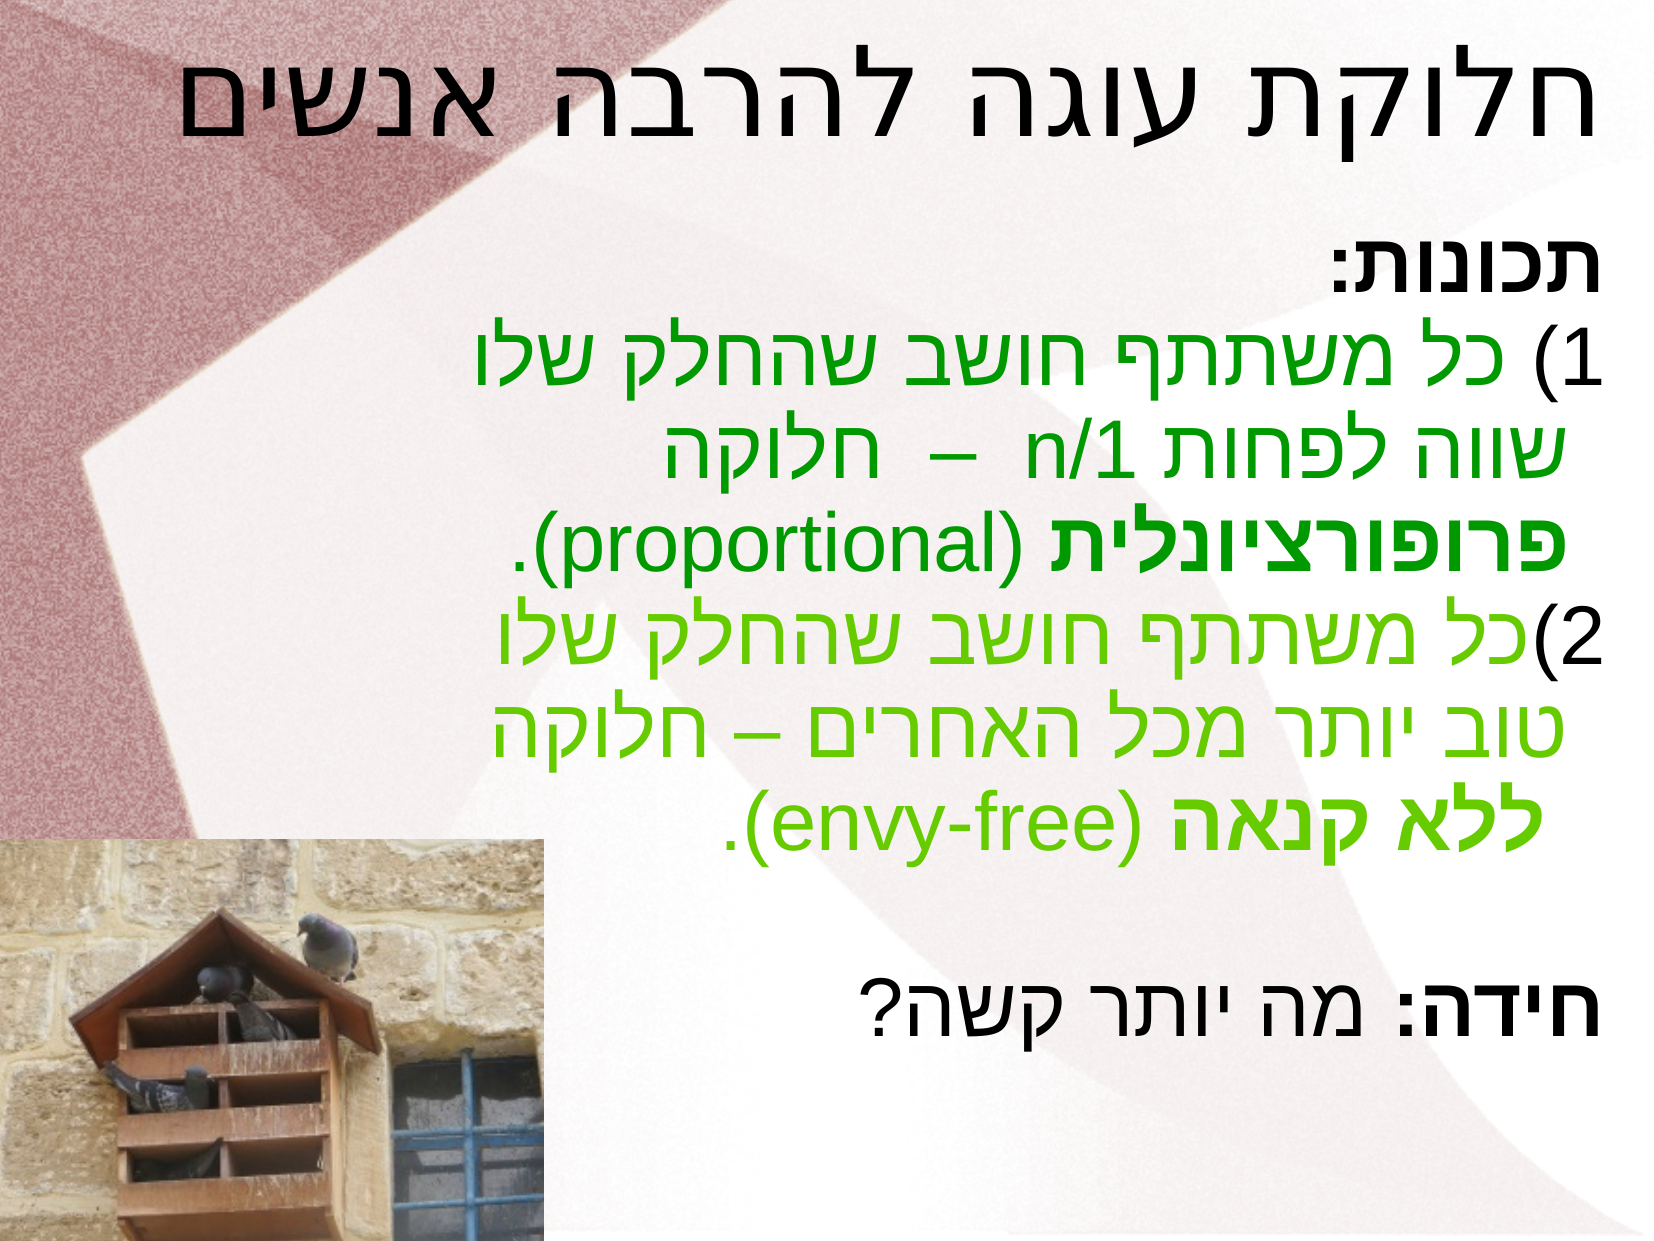

# חלוקת עוגה להרבה אנשים
תכונות:
 כל משתתף חושב שהחלק שלו שווה לפחות 1/n – חלוקה פרופורציונלית (proportional).
כל משתתף חושב שהחלק שלו טוב יותר מכל האחרים – חלוקה ללא קנאה (envy-free).
חידה: מה יותר קשה?